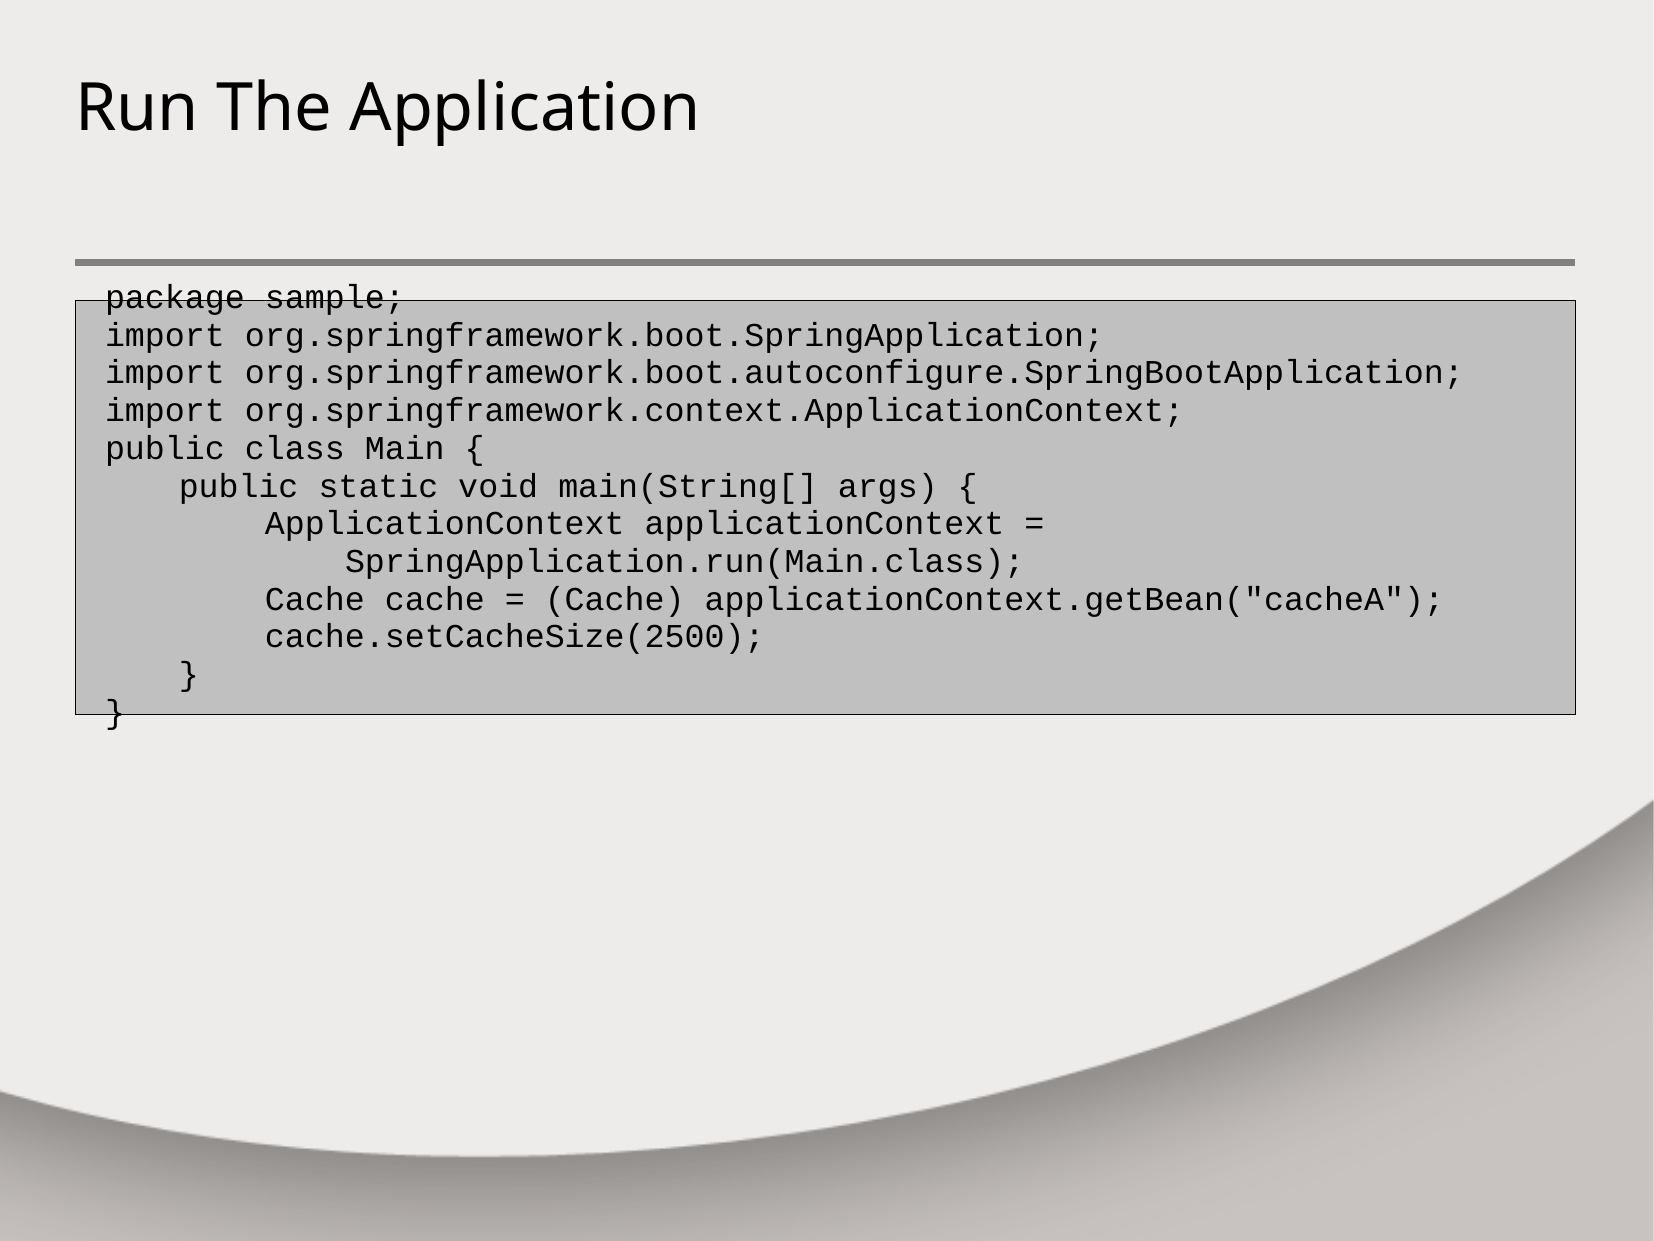

# Run The Application
package sample;
import org.springframework.boot.SpringApplication;
import org.springframework.boot.autoconfigure.SpringBootApplication;
import org.springframework.context.ApplicationContext;
public class Main {
	public static void main(String[] args) {
 ApplicationContext applicationContext =
 SpringApplication.run(Main.class);
 Cache cache = (Cache) applicationContext.getBean("cacheA");
 cache.setCacheSize(2500);
	}
}